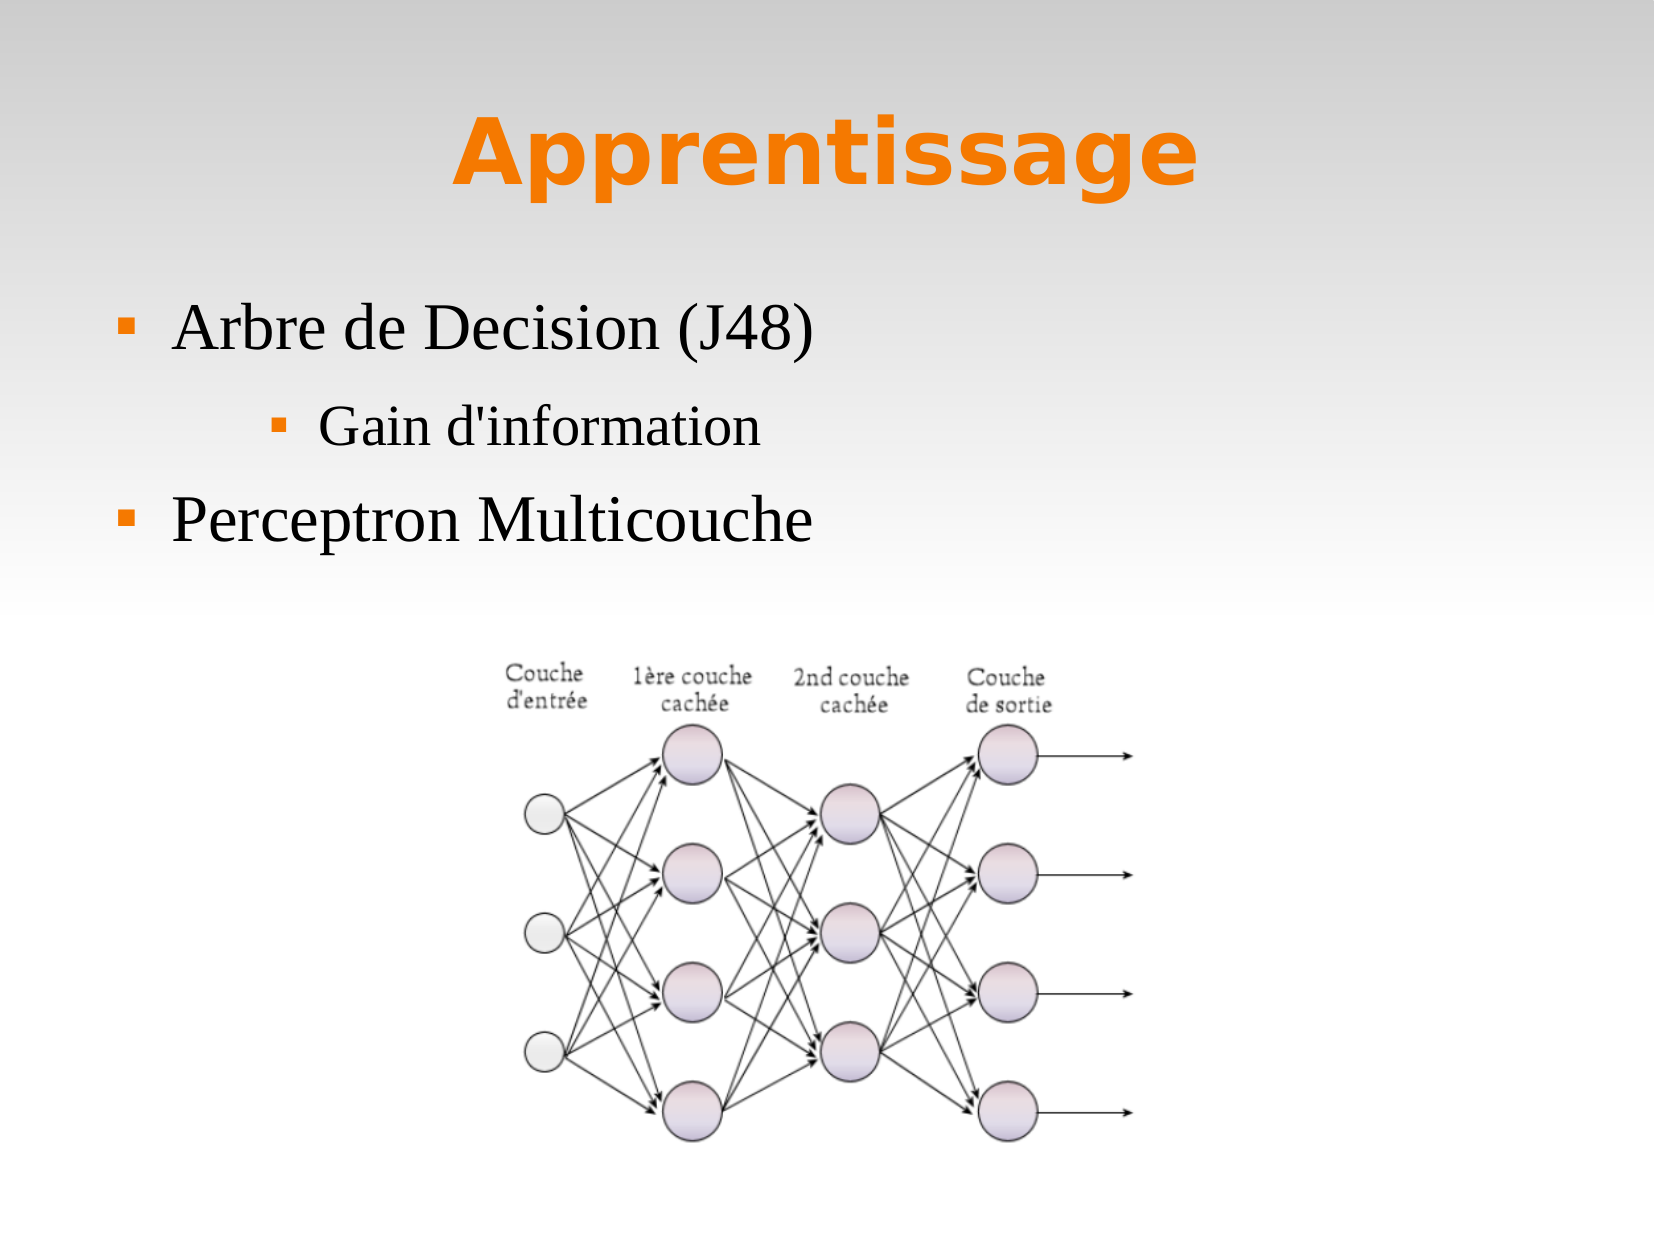

# Apprentissage
Arbre de Decision (J48)
Gain d'information
Perceptron Multicouche